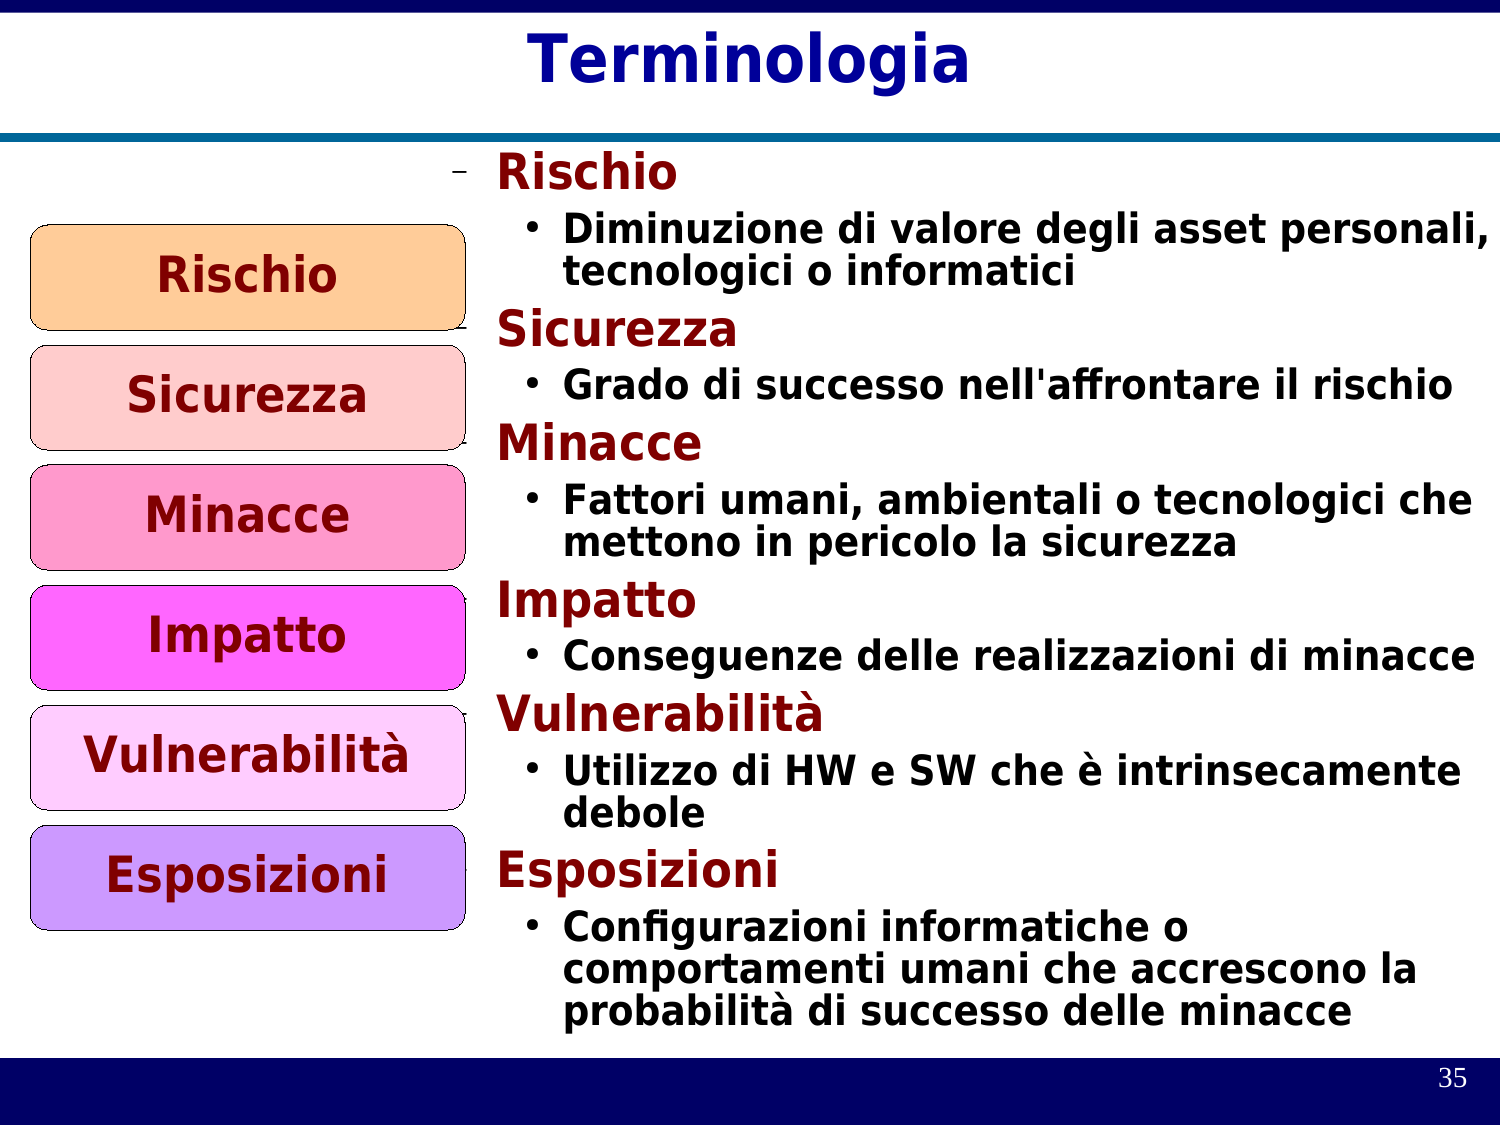

# Terminologia
Rischio
Diminuzione di valore degli asset personali, tecnologici o informatici
Sicurezza
Grado di successo nell'affrontare il rischio
Minacce
Fattori umani, ambientali o tecnologici che mettono in pericolo la sicurezza
Impatto
Conseguenze delle realizzazioni di minacce
Vulnerabilità
Utilizzo di HW e SW che è intrinsecamente debole
Esposizioni
Configurazioni informatiche o comportamenti umani che accrescono la probabilità di successo delle minacce
Rischio
Sicurezza
Minacce
Impatto
Vulnerabilità
Esposizioni